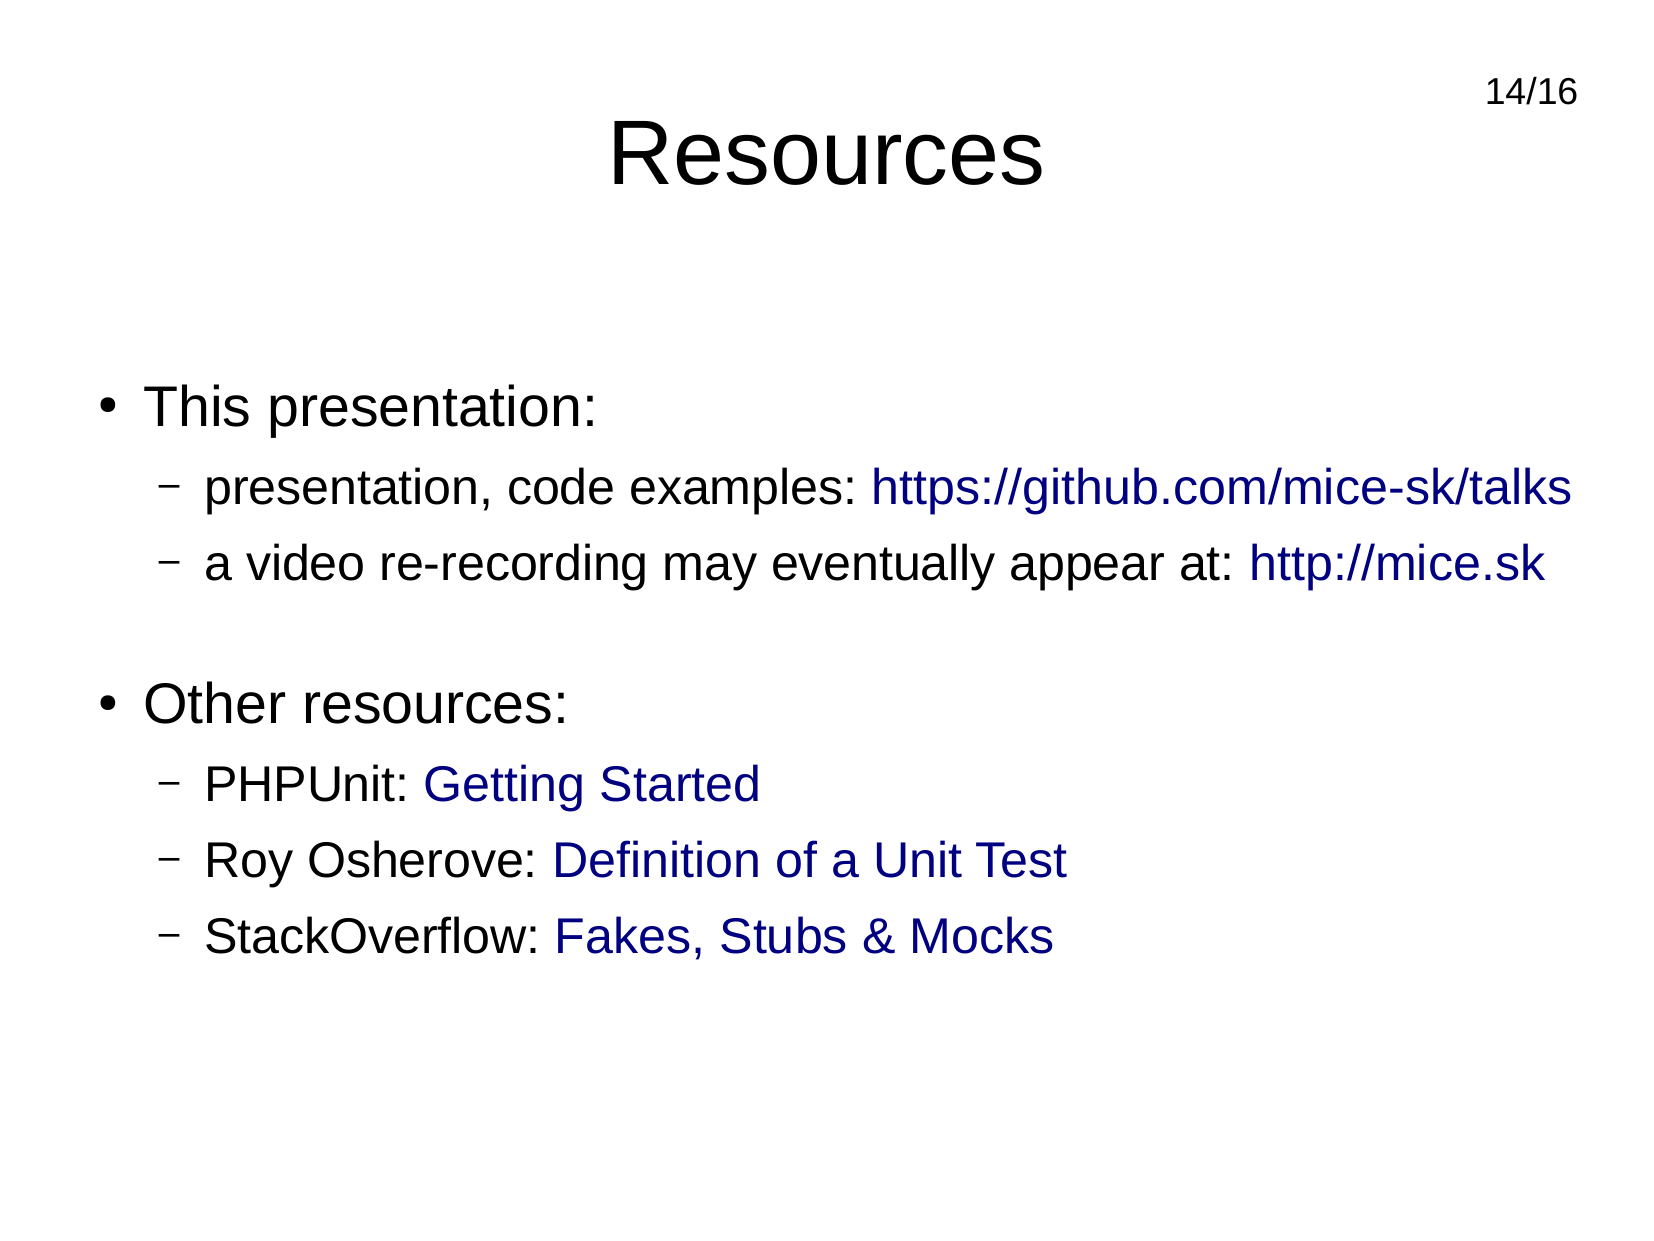

# Resources
This presentation:
presentation, code examples: https://github.com/mice-sk/talks
a video re-recording may eventually appear at: http://mice.sk
Other resources:
PHPUnit: Getting Started
Roy Osherove: Definition of a Unit Test
StackOverflow: Fakes, Stubs & Mocks